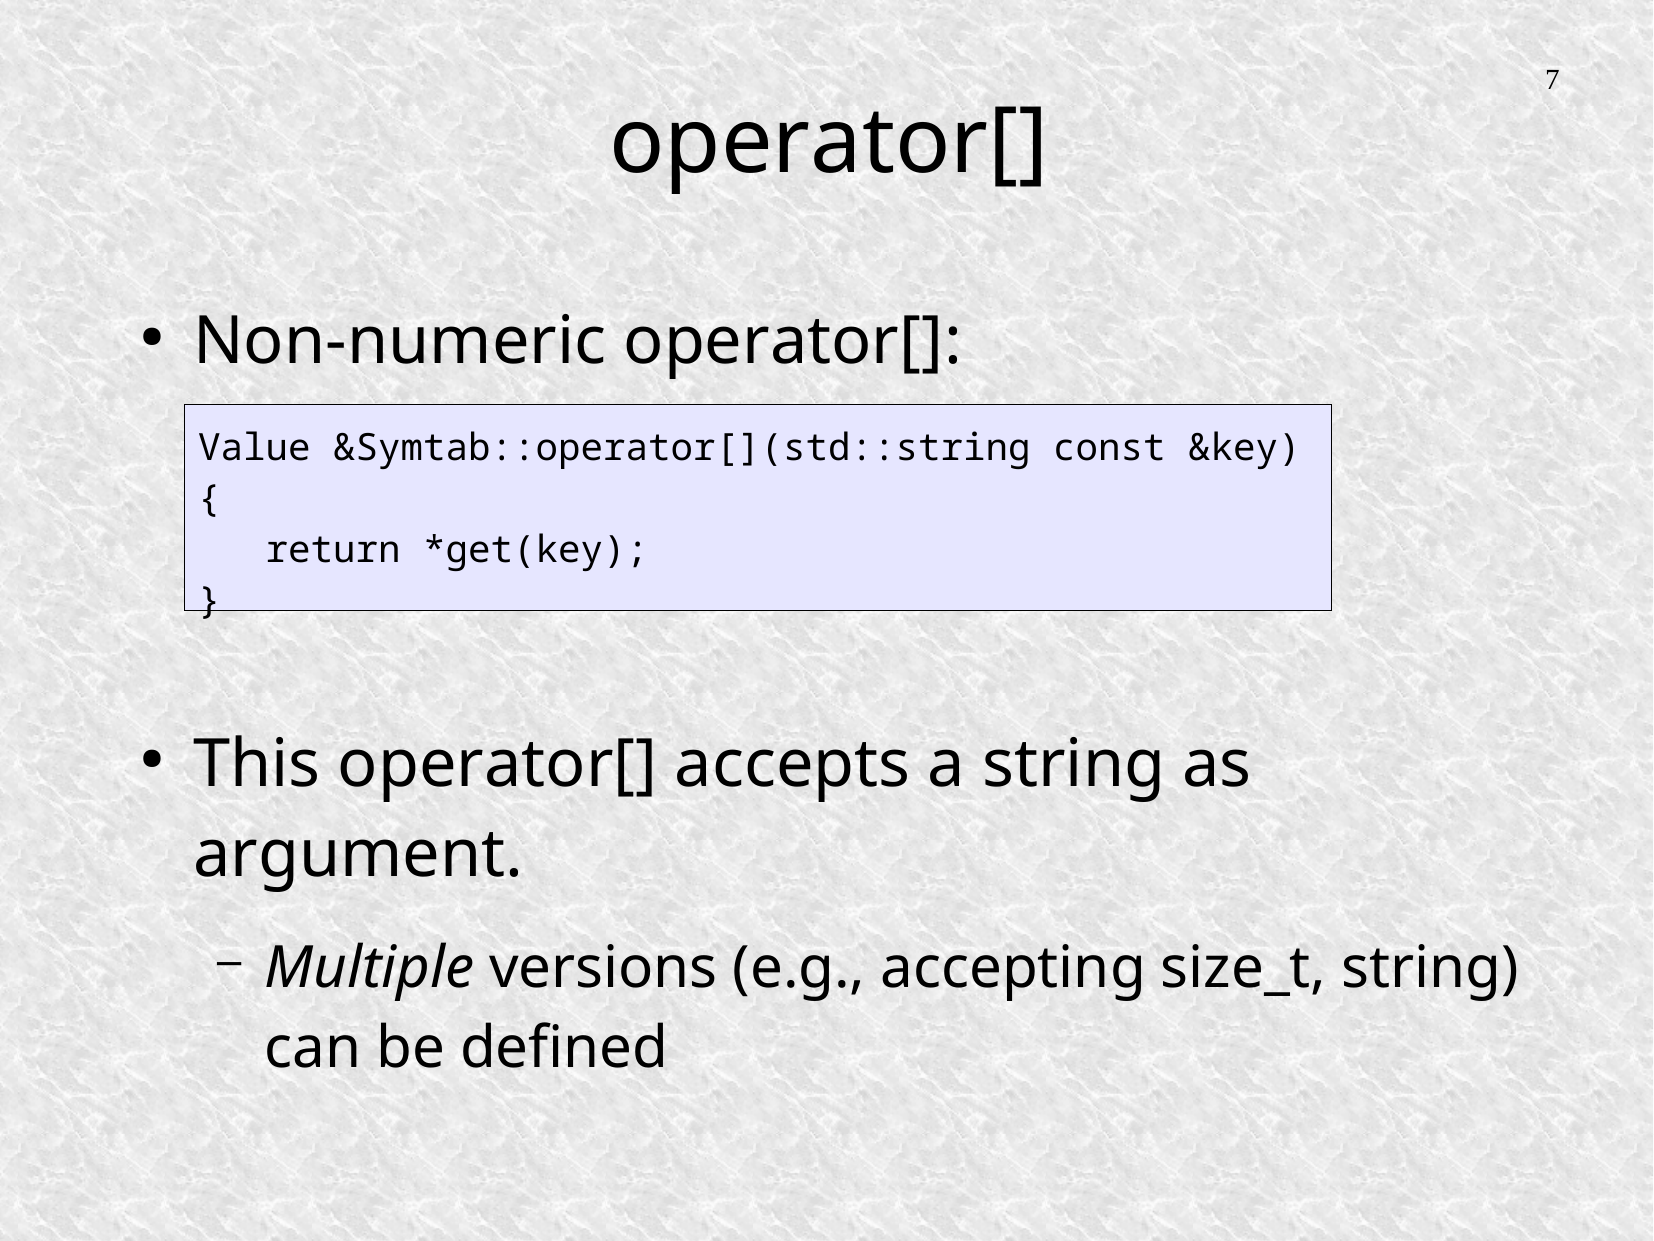

# operator[]
7
Non-numeric operator[]:
This operator[] accepts a string as argument.
Multiple versions (e.g., accepting size_t, string) can be defined
Value &Symtab::operator[](std::string const &key)
{
 return *get(key);
}